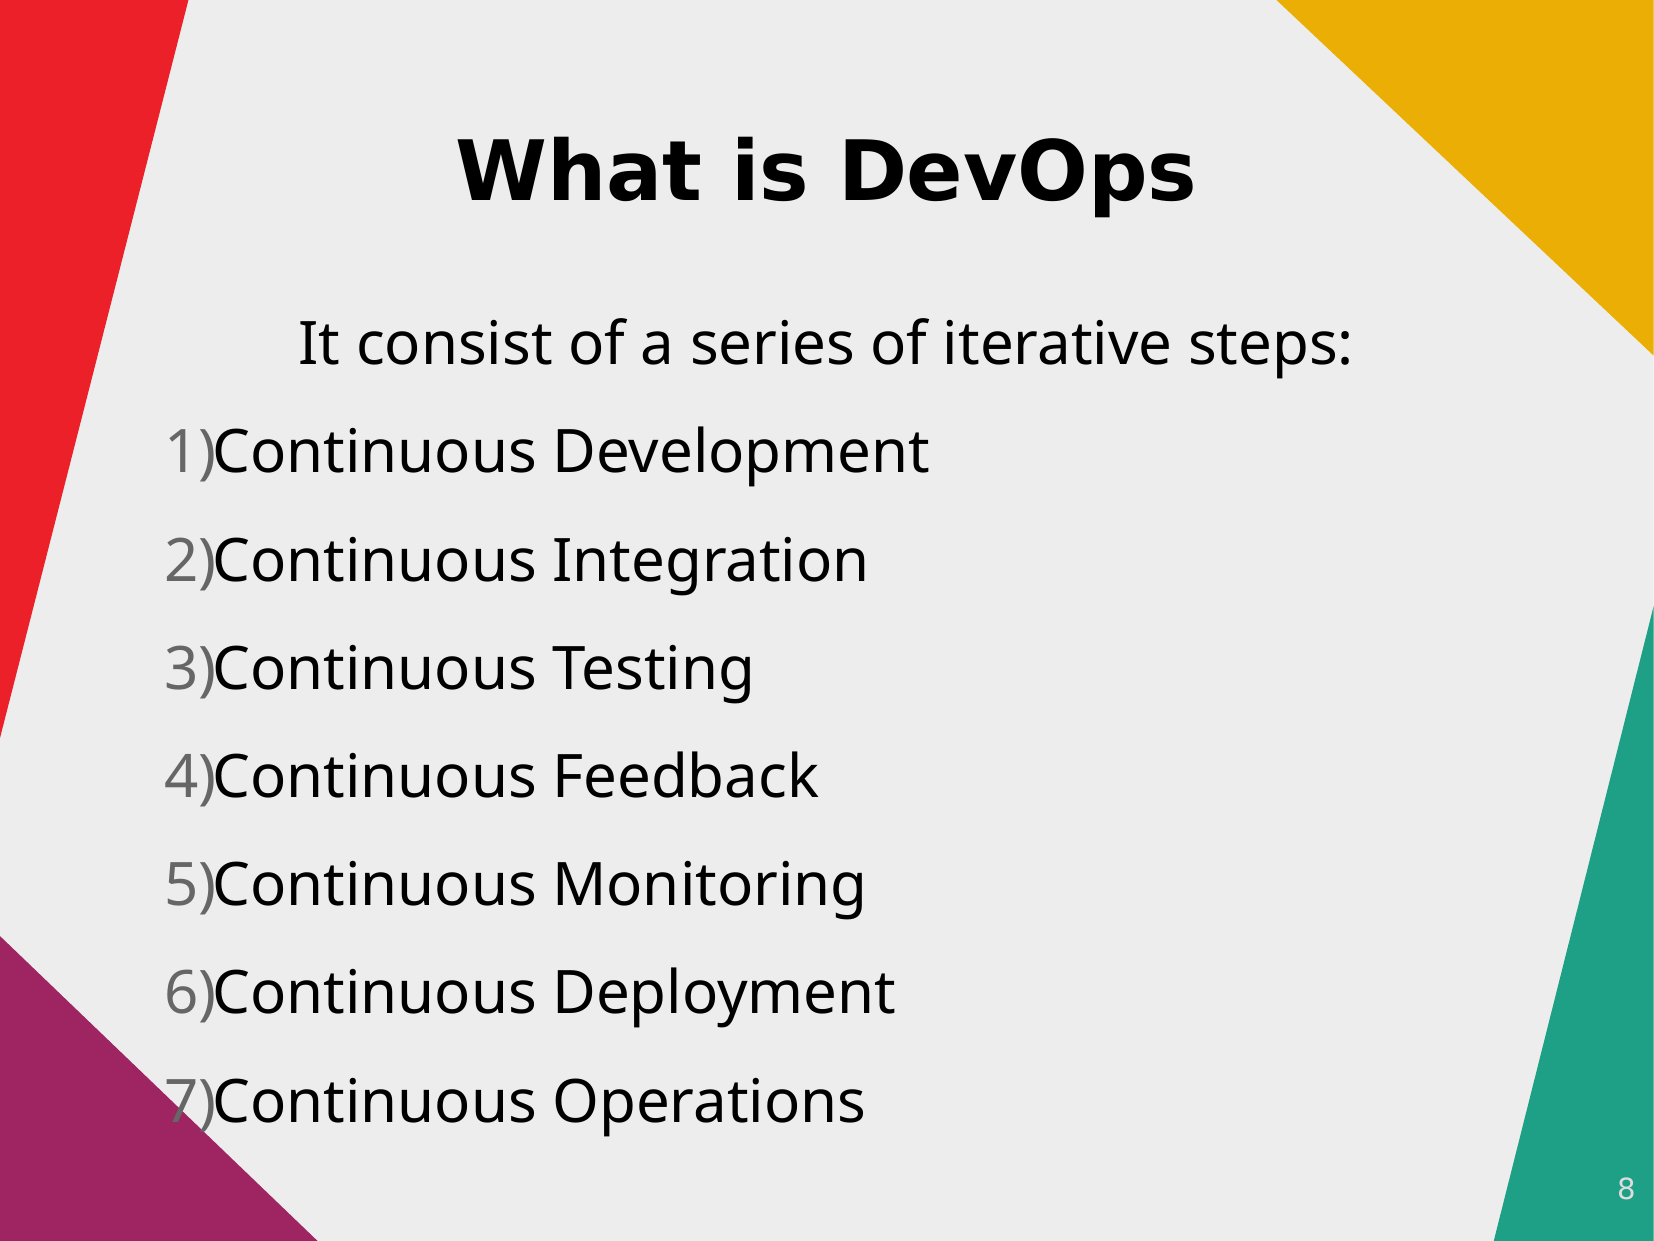

# What is DevOps
It consist of a series of iterative steps:
Continuous Development
Continuous Integration
Continuous Testing
Continuous Feedback
Continuous Monitoring
Continuous Deployment
Continuous Operations
8